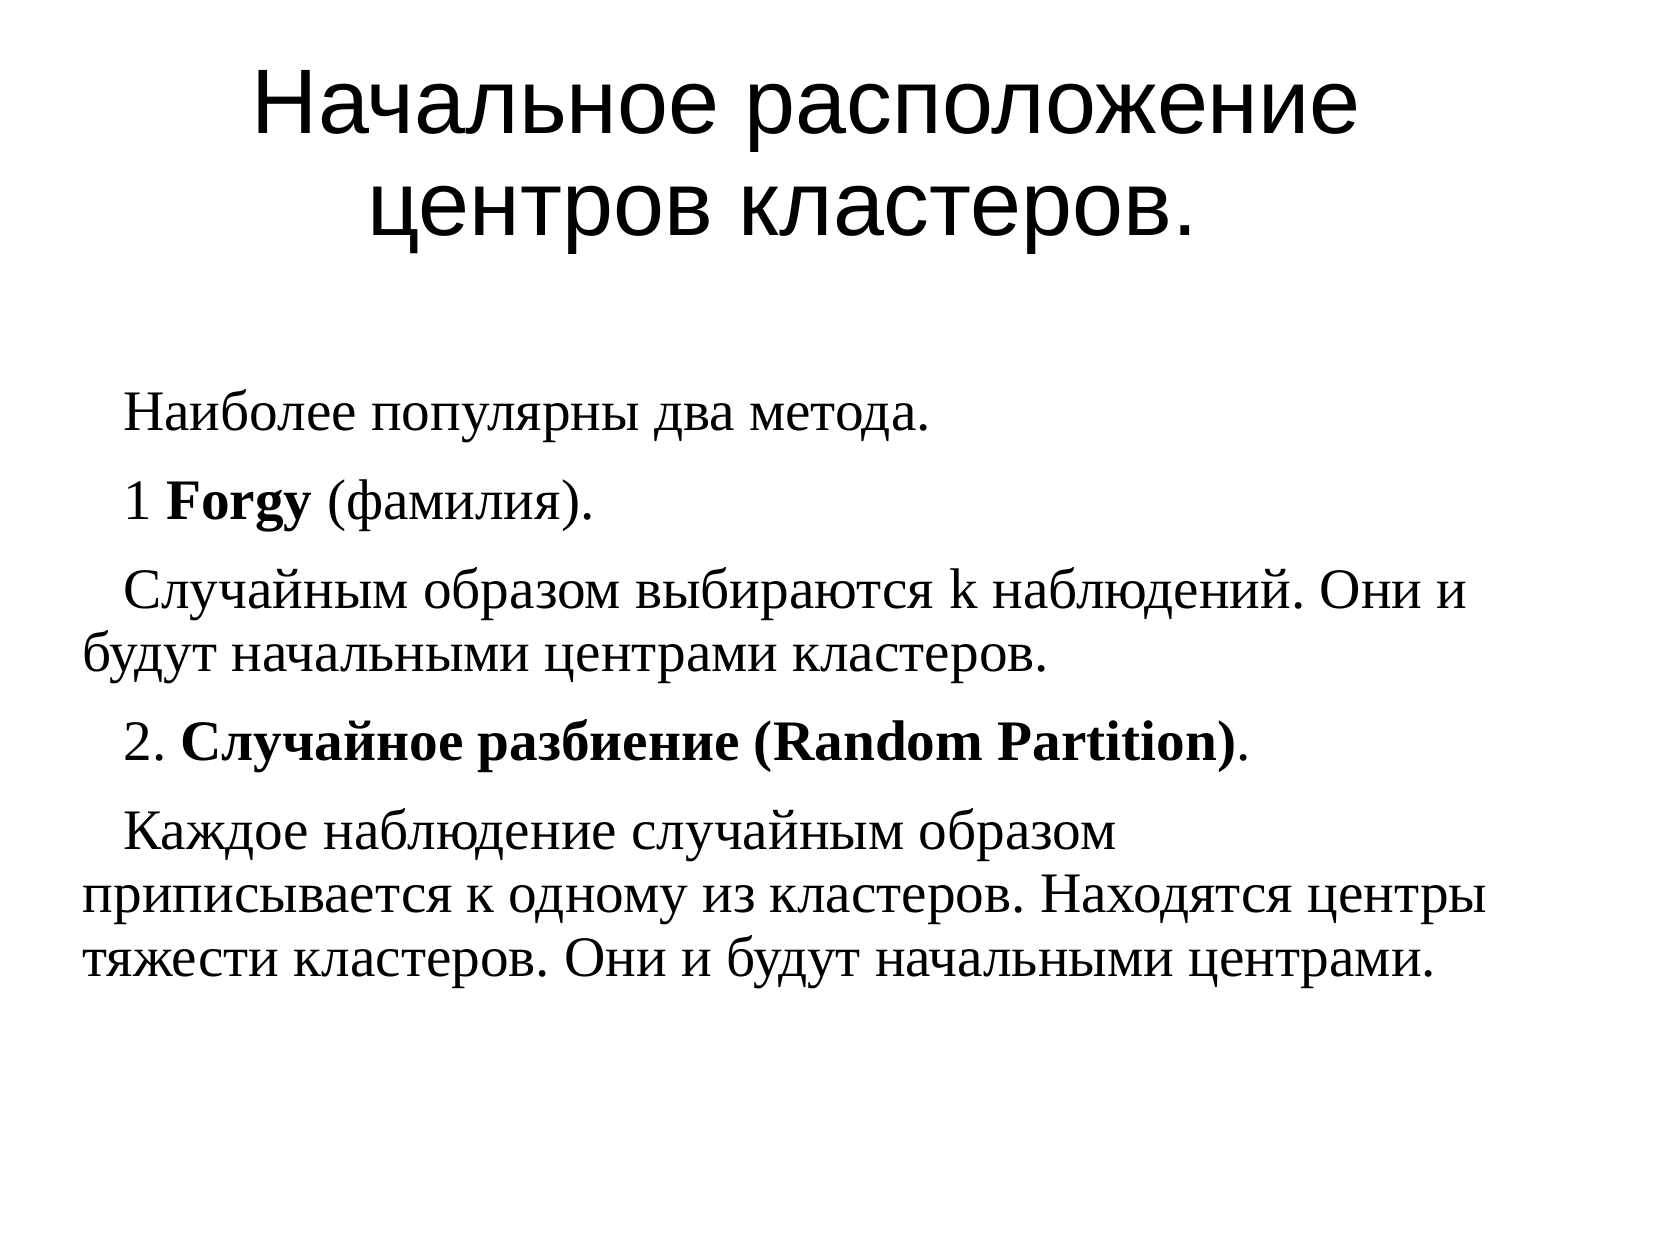

# Начальное расположение центров кластеров.
Наиболее популярны два метода.
1 Forgy (фамилия).
Случайным образом выбираются k наблюдений. Они и будут начальными центрами кластеров.
2. Случайное разбиение (Random Partition).
Каждое наблюдение случайным образом приписывается к одному из кластеров. Находятся центры тяжести кластеров. Они и будут начальными центрами.